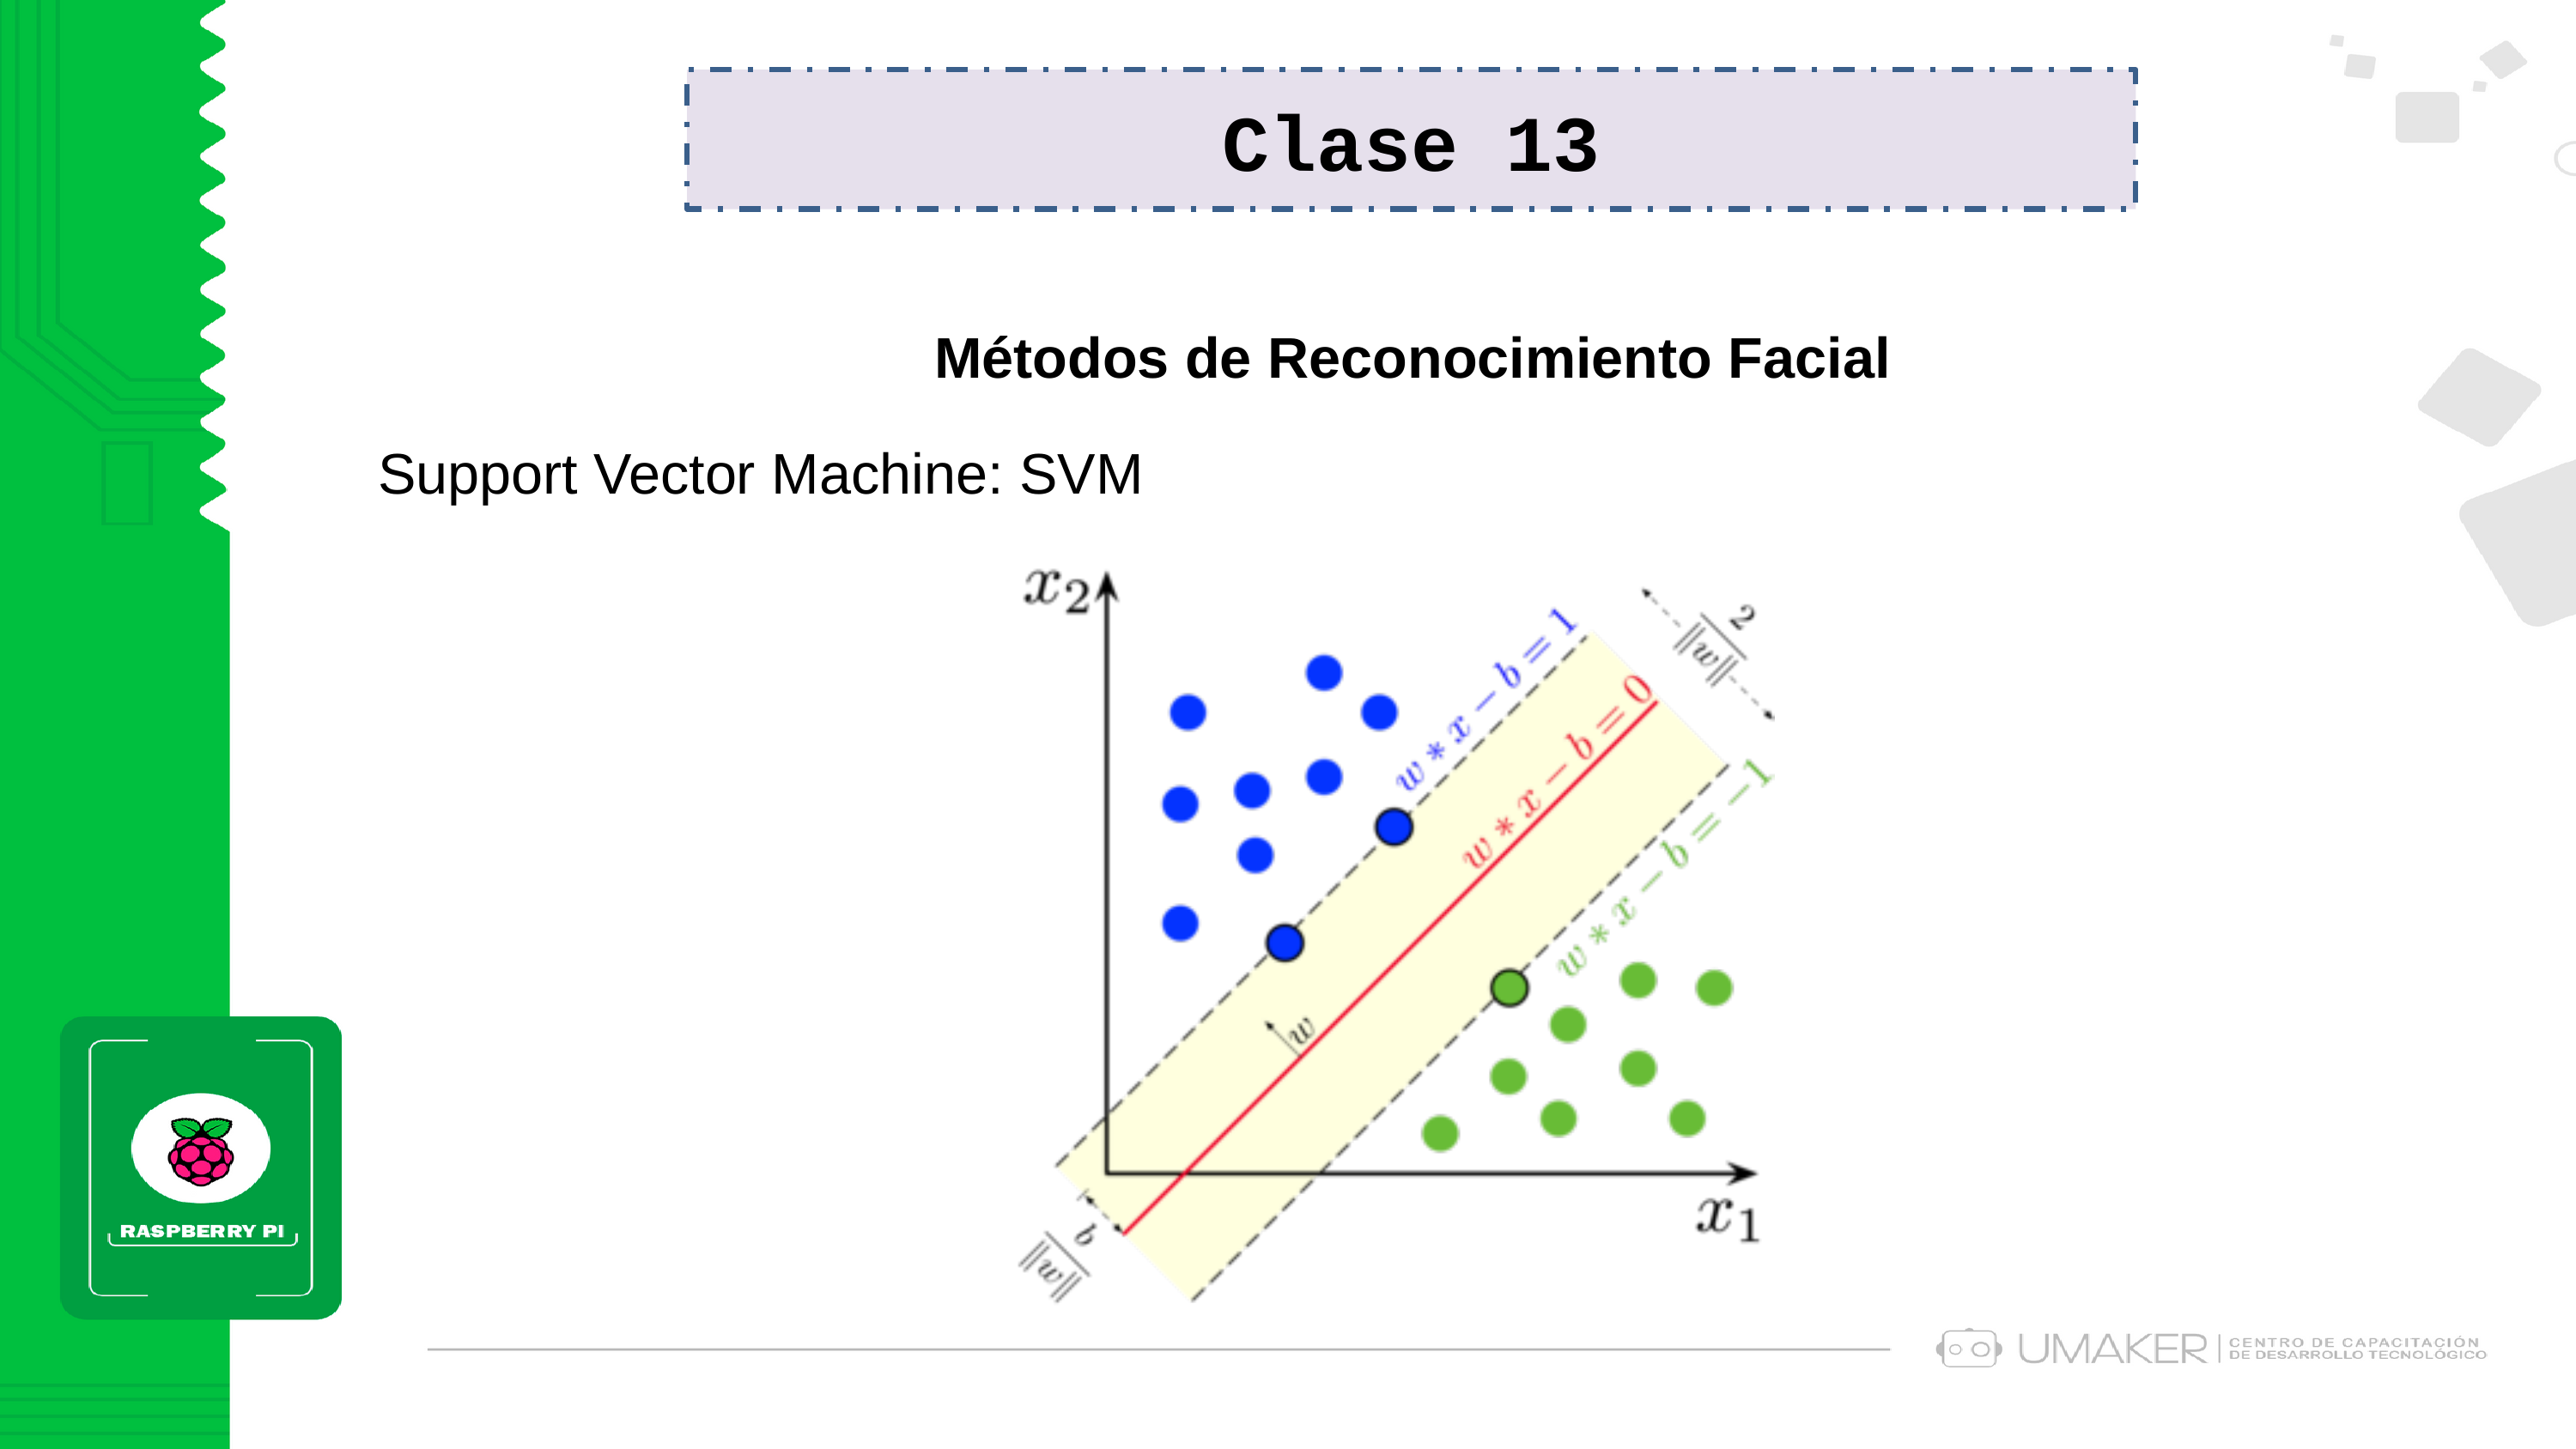

Clase 13
Métodos de Reconocimiento Facial
Support Vector Machine: SVM